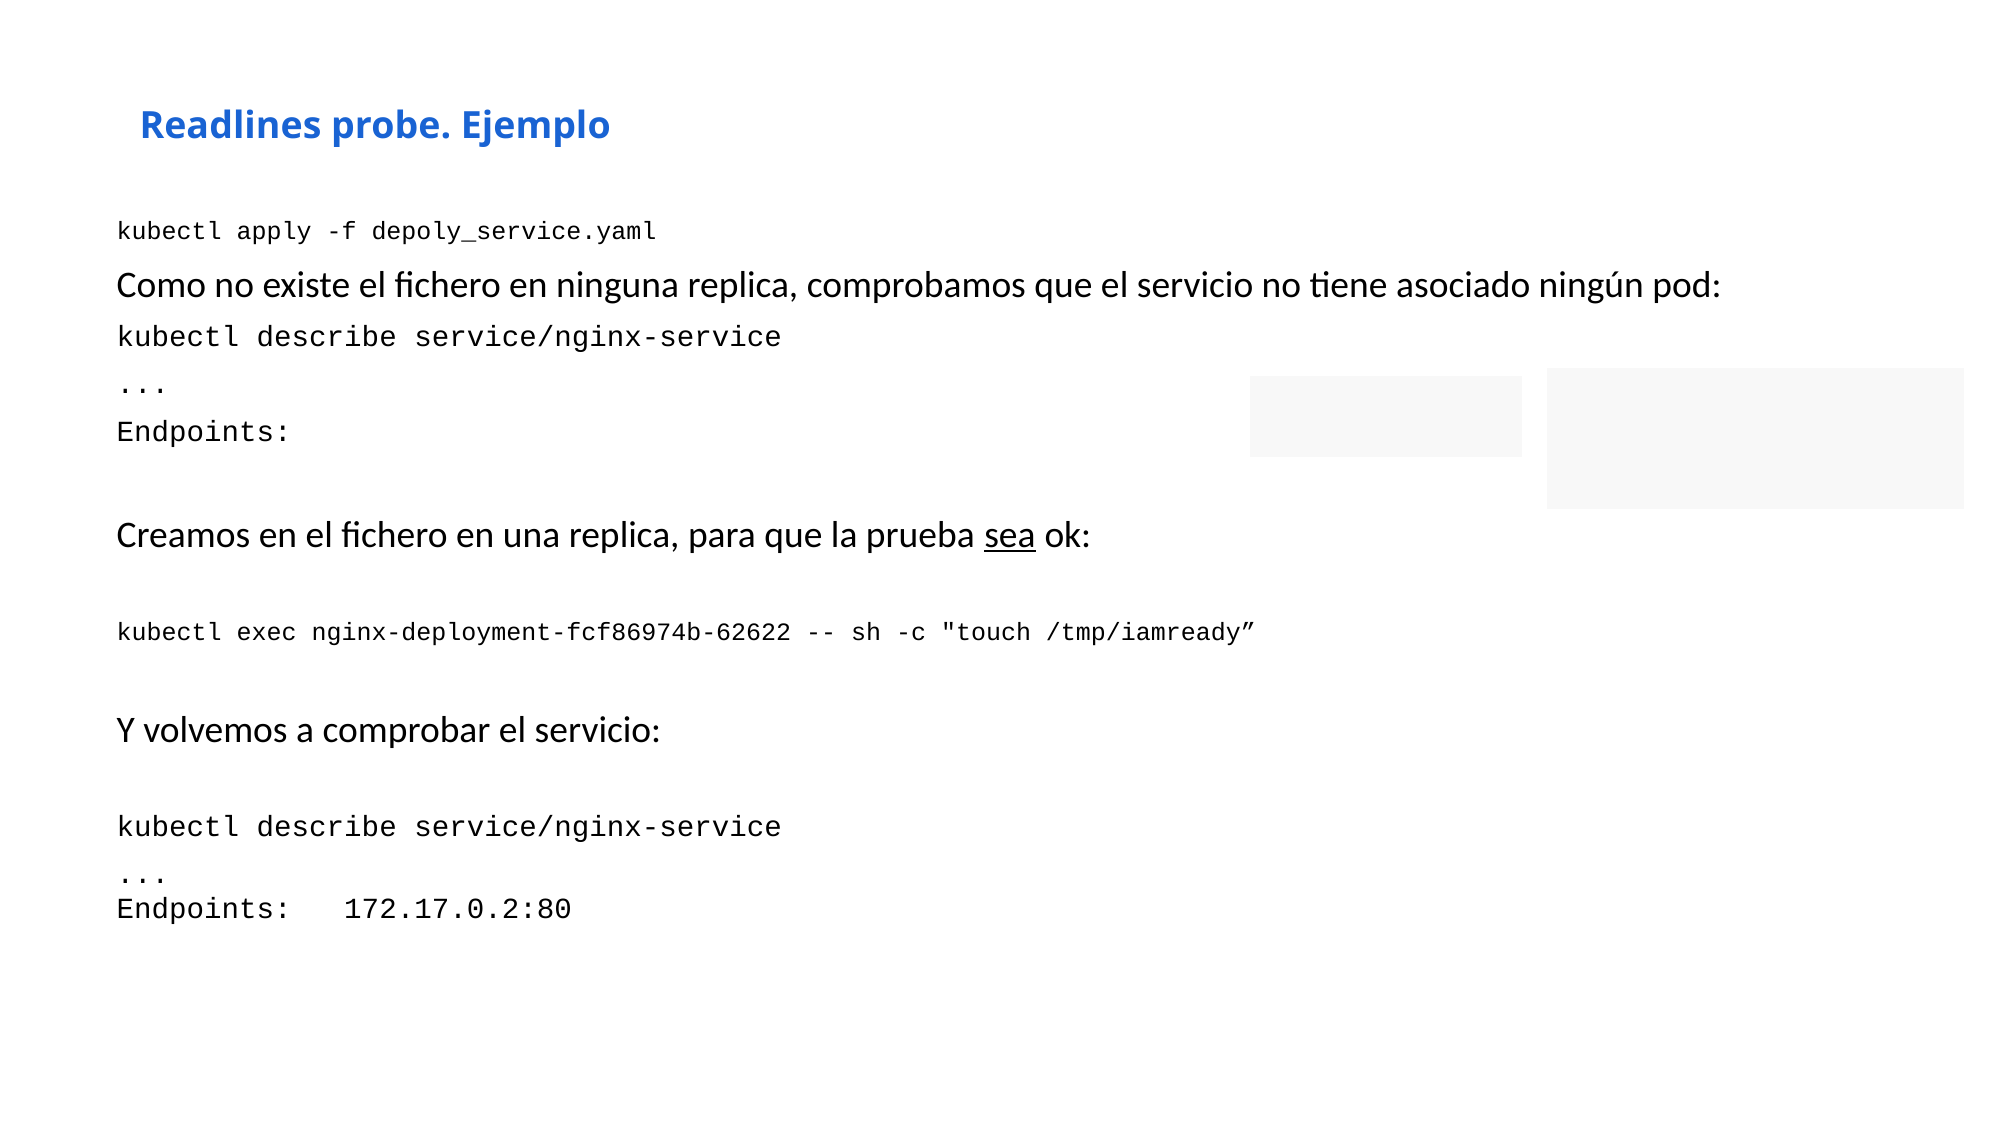

Readlines probe. Ejemplo
kubectl apply -f depoly_service.yaml
Como no existe el fichero en ninguna replica, comprobamos que el servicio no tiene asociado ningún pod:
kubectl describe service/nginx-service
...
Endpoints:
Creamos en el fichero en una replica, para que la prueba sea ok:
kubectl exec nginx-deployment-fcf86974b-62622 -- sh -c "touch /tmp/iamready”
Y volvemos a comprobar el servicio:
kubectl describe service/nginx-service
...
Endpoints: 172.17.0.2:80
| |
| --- |
| |
| --- |